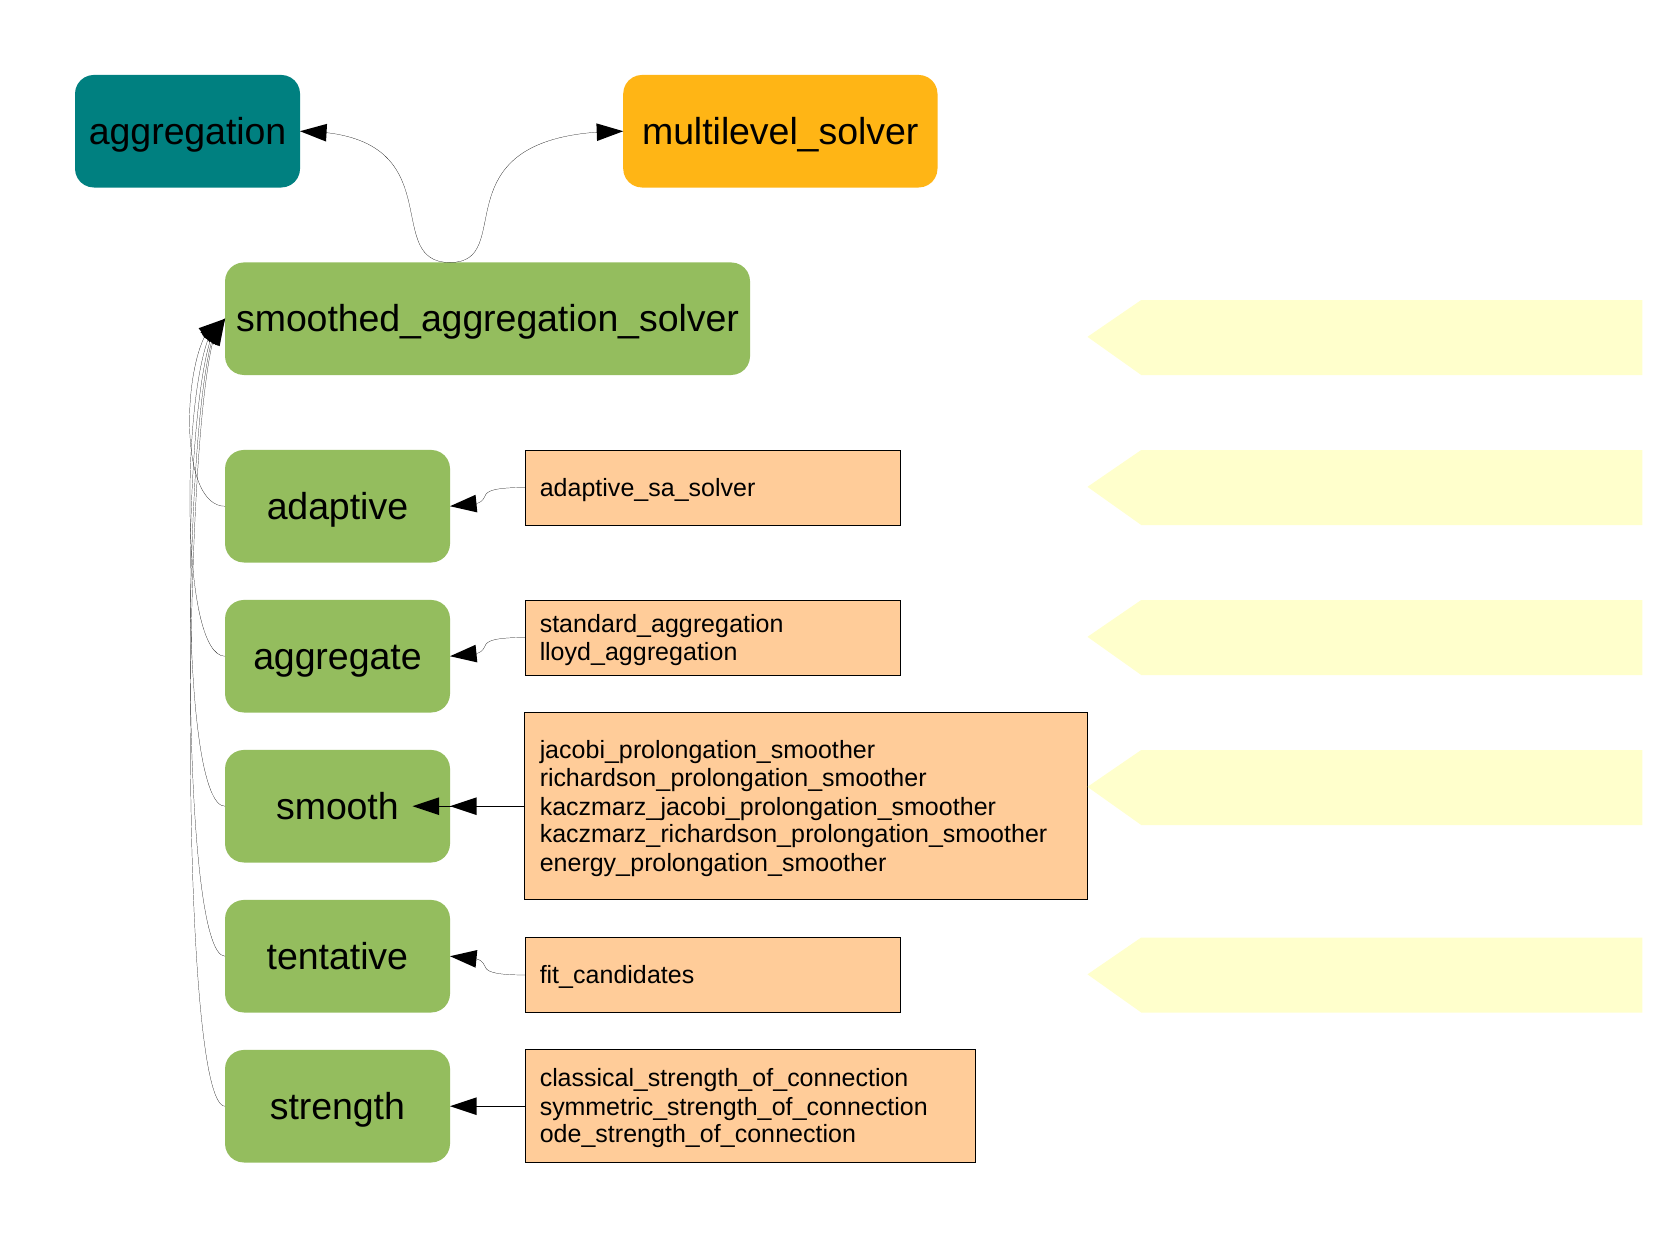

aggregation
multilevel_solver
smoothed_aggregation_solver
adaptive
adaptive_sa_solver
aggregate
standard_aggregation
lloyd_aggregation
jacobi_prolongation_smoother
richardson_prolongation_smoother
kaczmarz_jacobi_prolongation_smoother
kaczmarz_richardson_prolongation_smoother
energy_prolongation_smoother
smooth
tentative
fit_candidates
strength
classical_strength_of_connection
symmetric_strength_of_connection
ode_strength_of_connection